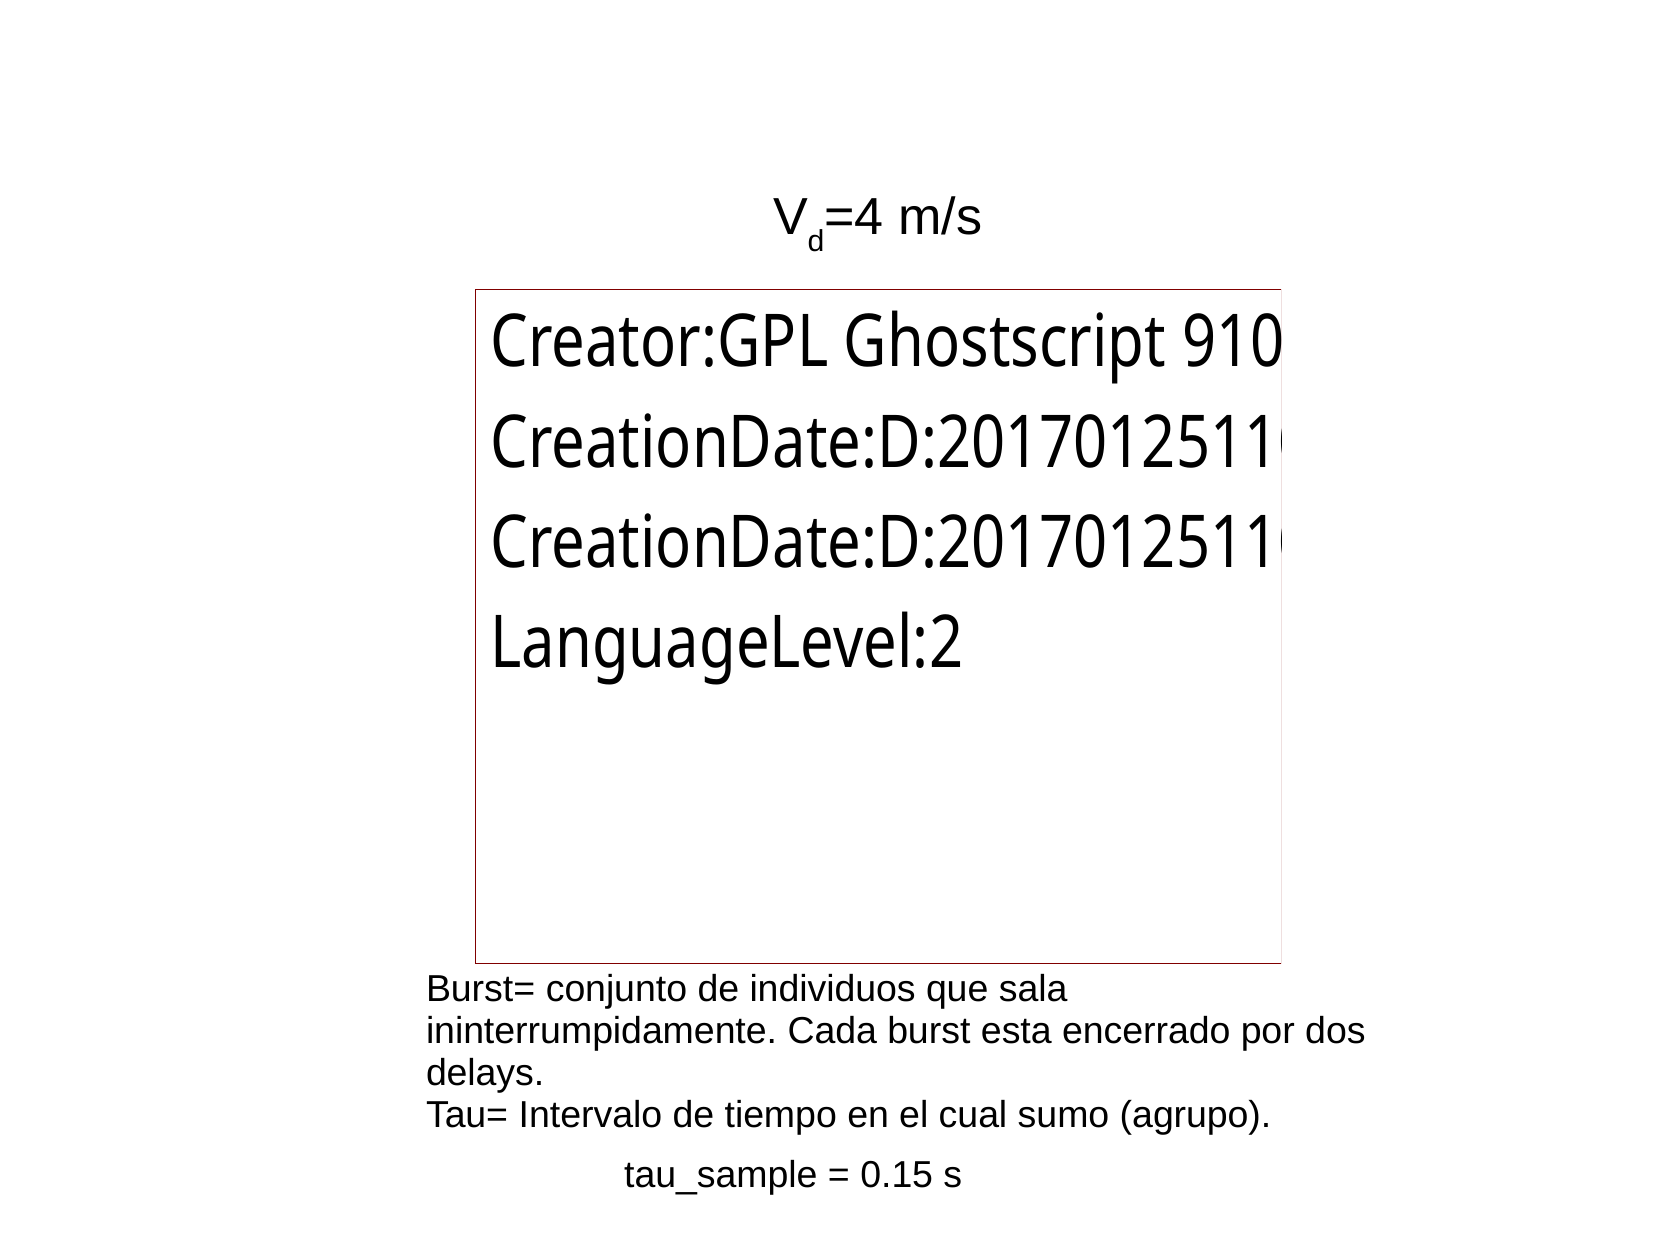

Vd=4 m/s
Burst= conjunto de individuos que sala ininterrumpidamente. Cada burst esta encerrado por dos delays.
Tau= Intervalo de tiempo en el cual sumo (agrupo).
tau_sample = 0.15 s